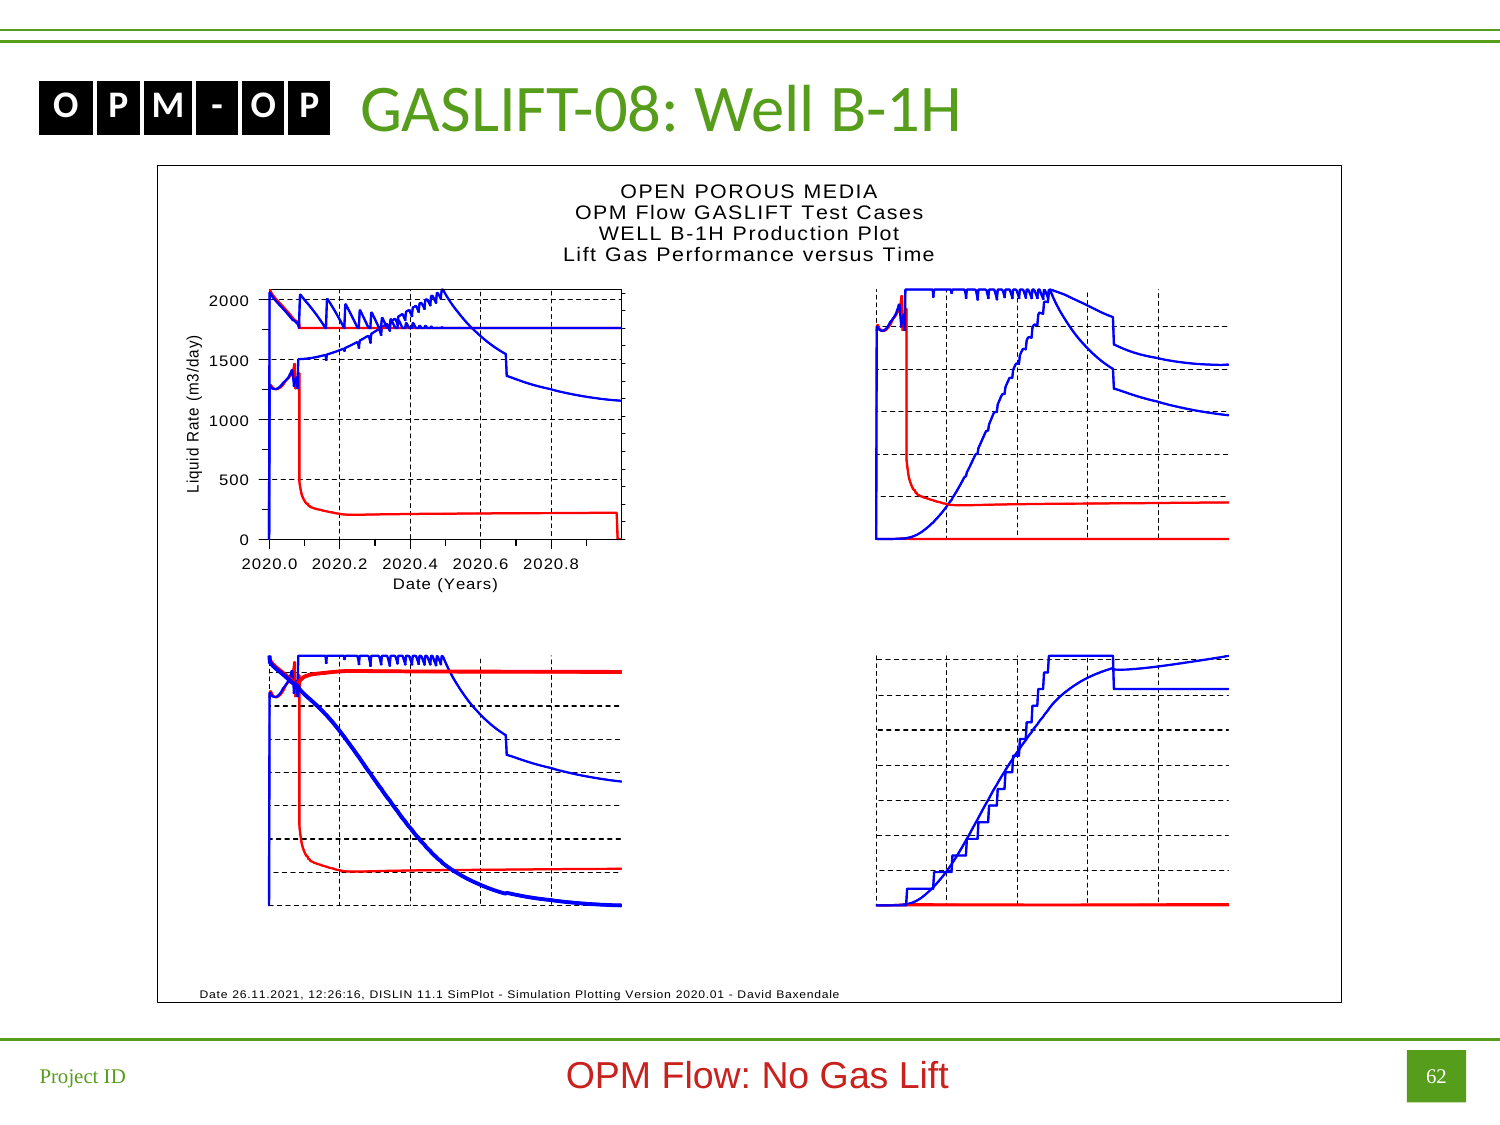

# GASLIFT-08: well B-1H
OPM Flow: No Gas Lift
Project ID
62